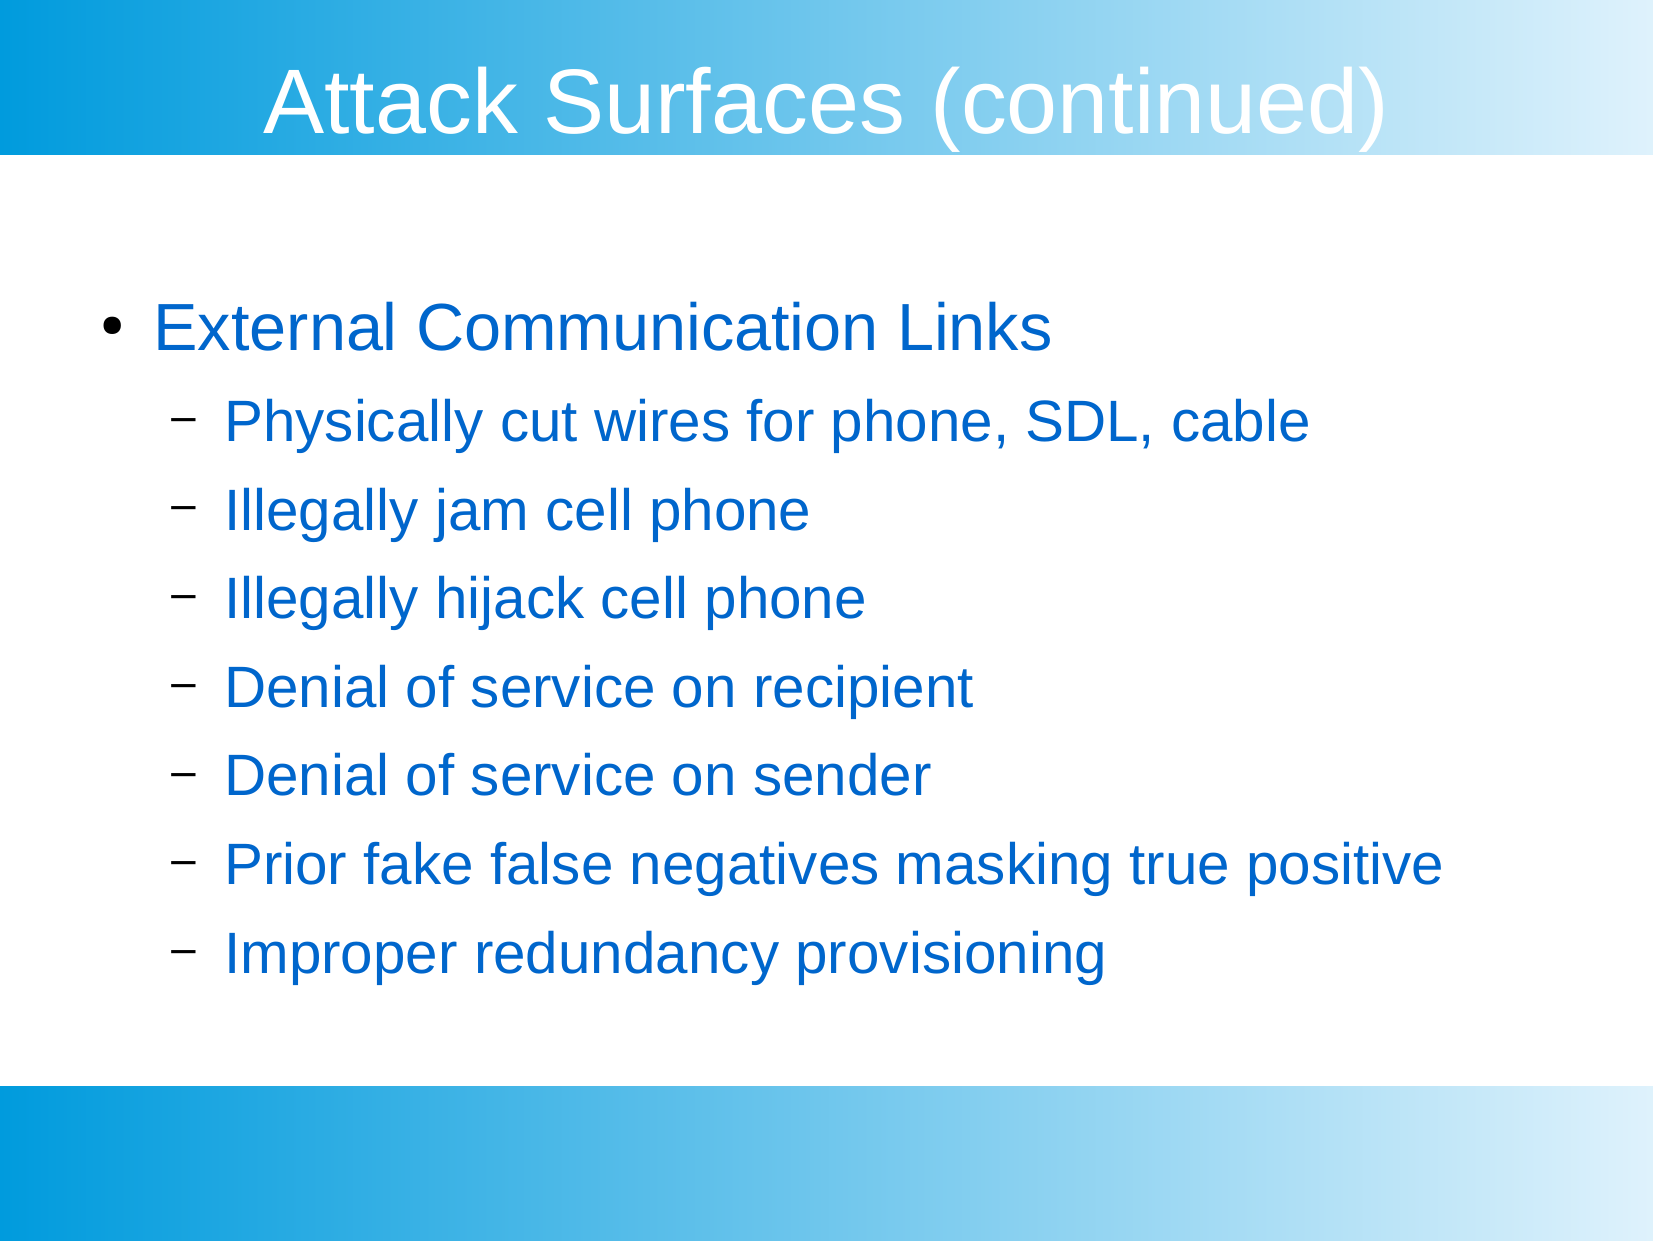

# Attack Surfaces (continued)
External Communication Links
Physically cut wires for phone, SDL, cable
Illegally jam cell phone
Illegally hijack cell phone
Denial of service on recipient
Denial of service on sender
Prior fake false negatives masking true positive
Improper redundancy provisioning